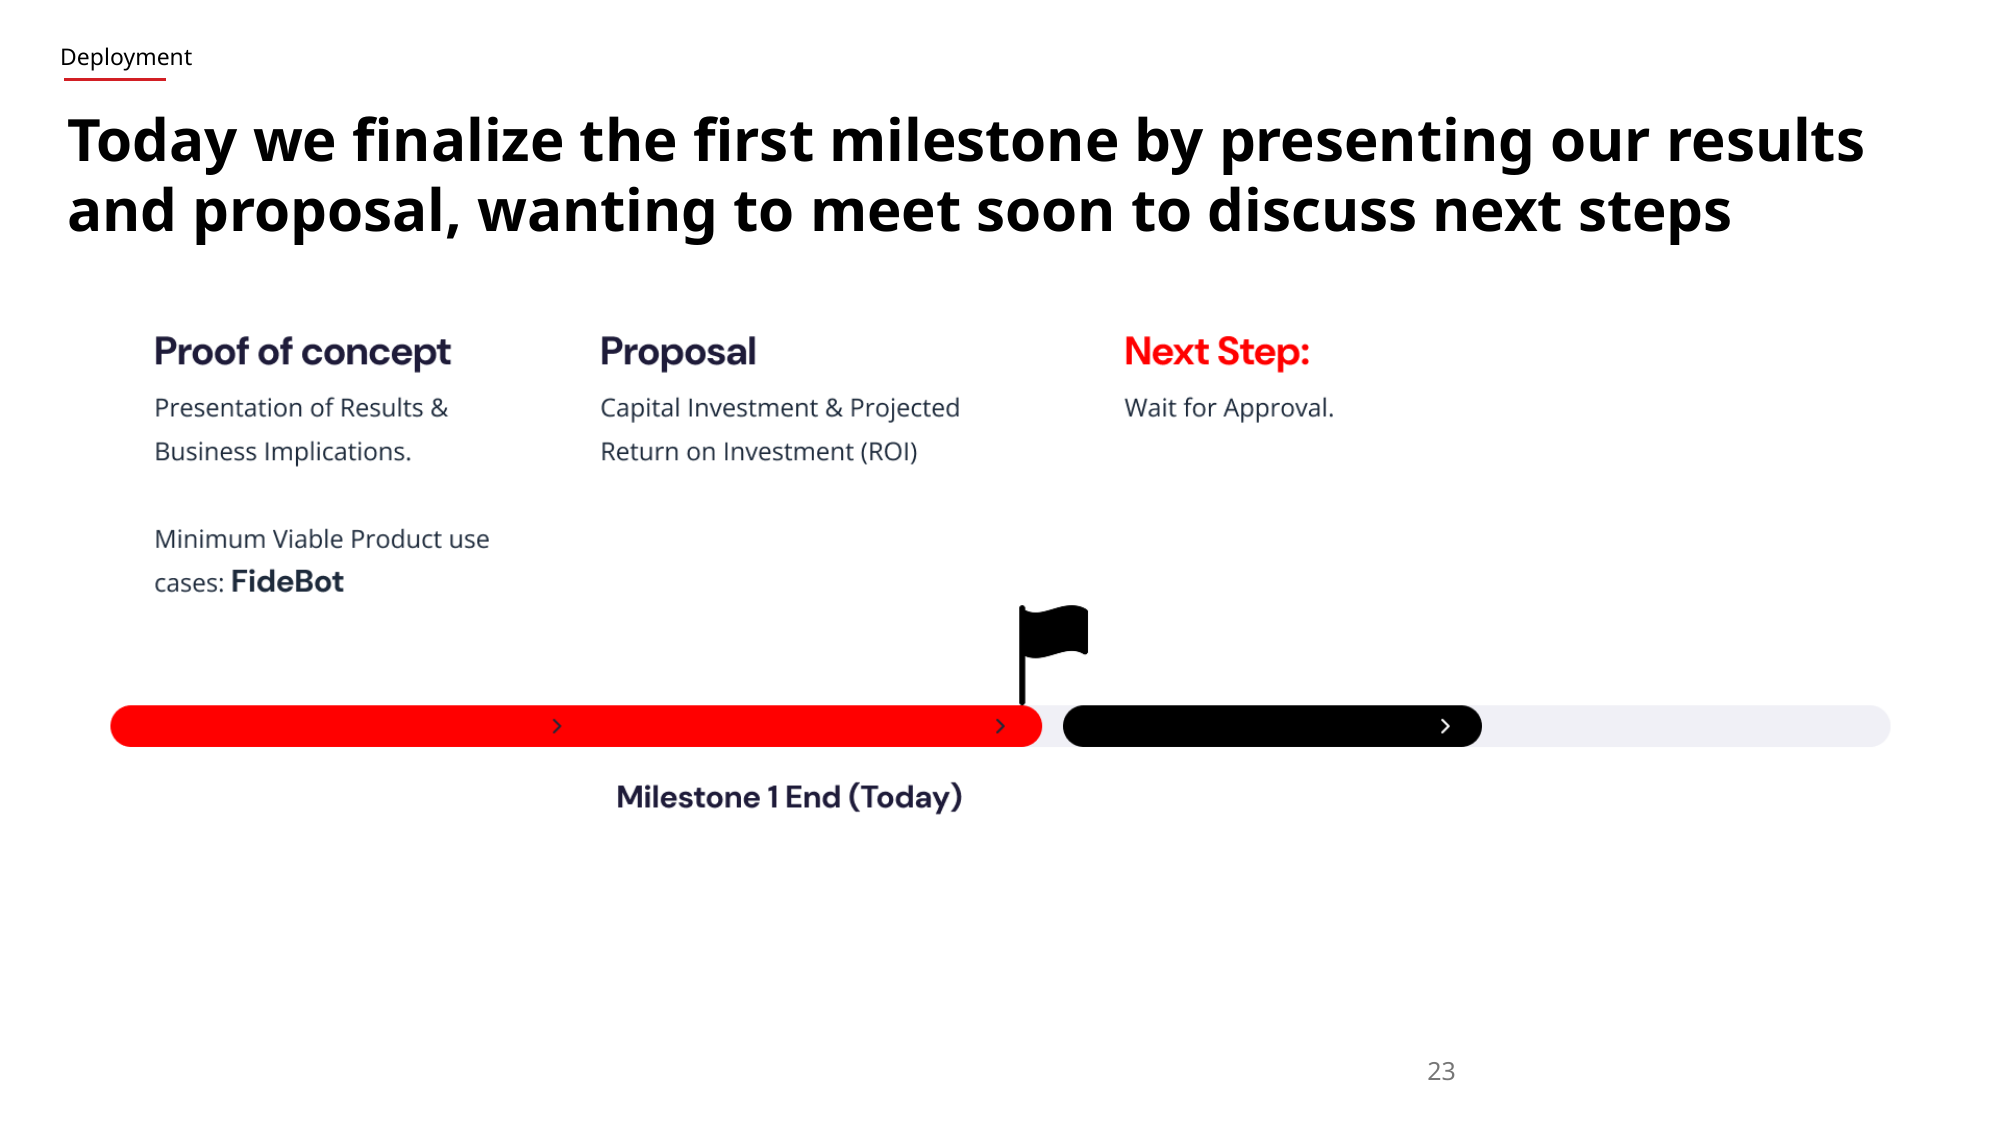

Deployment
Today we finalize the first milestone by presenting our results and proposal, wanting to meet soon to discuss next steps